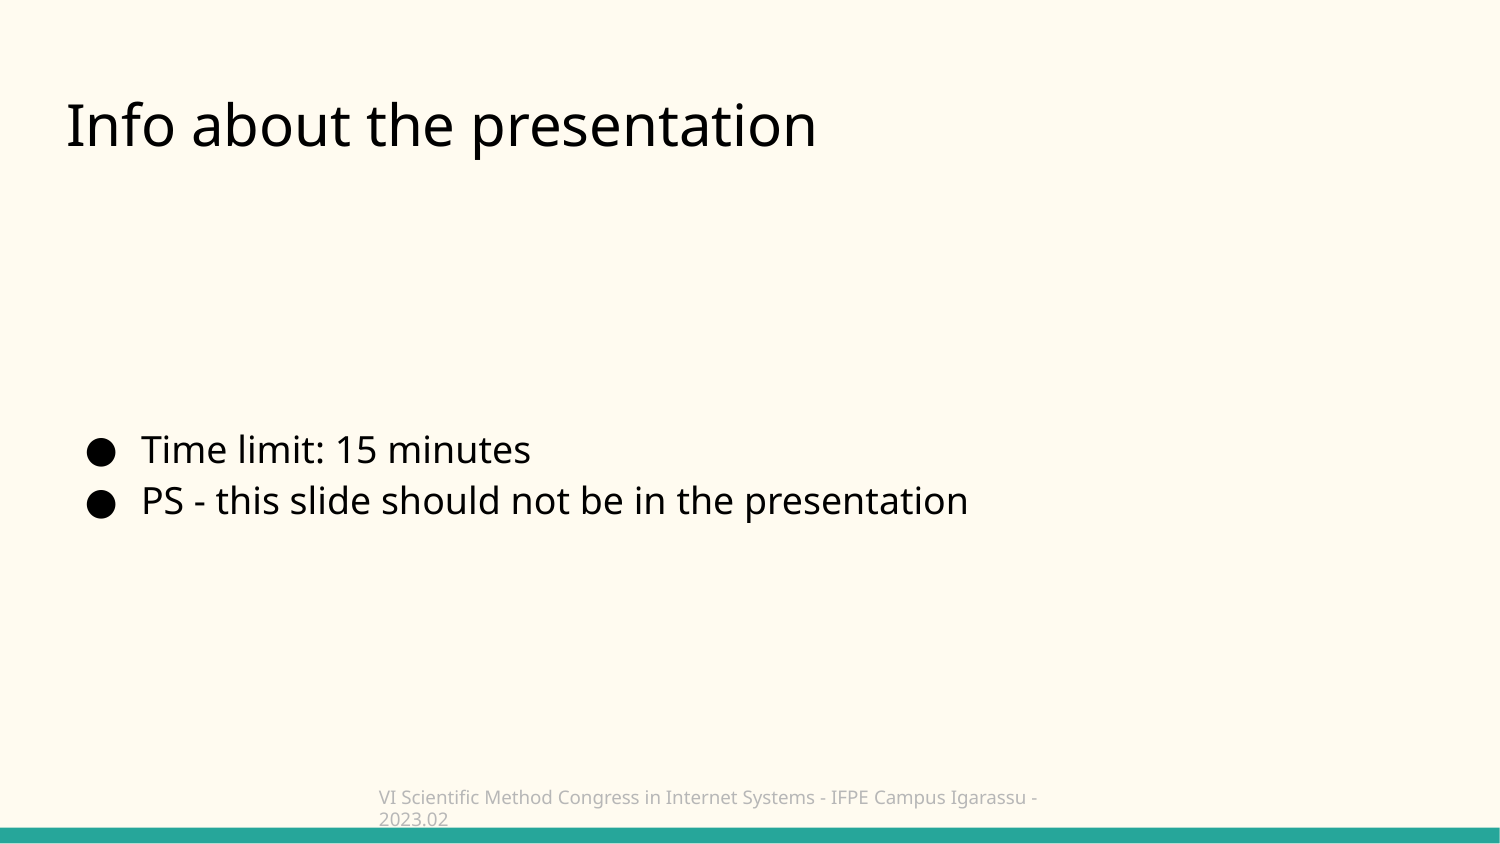

# Info about the presentation
Time limit: 15 minutes
PS - this slide should not be in the presentation